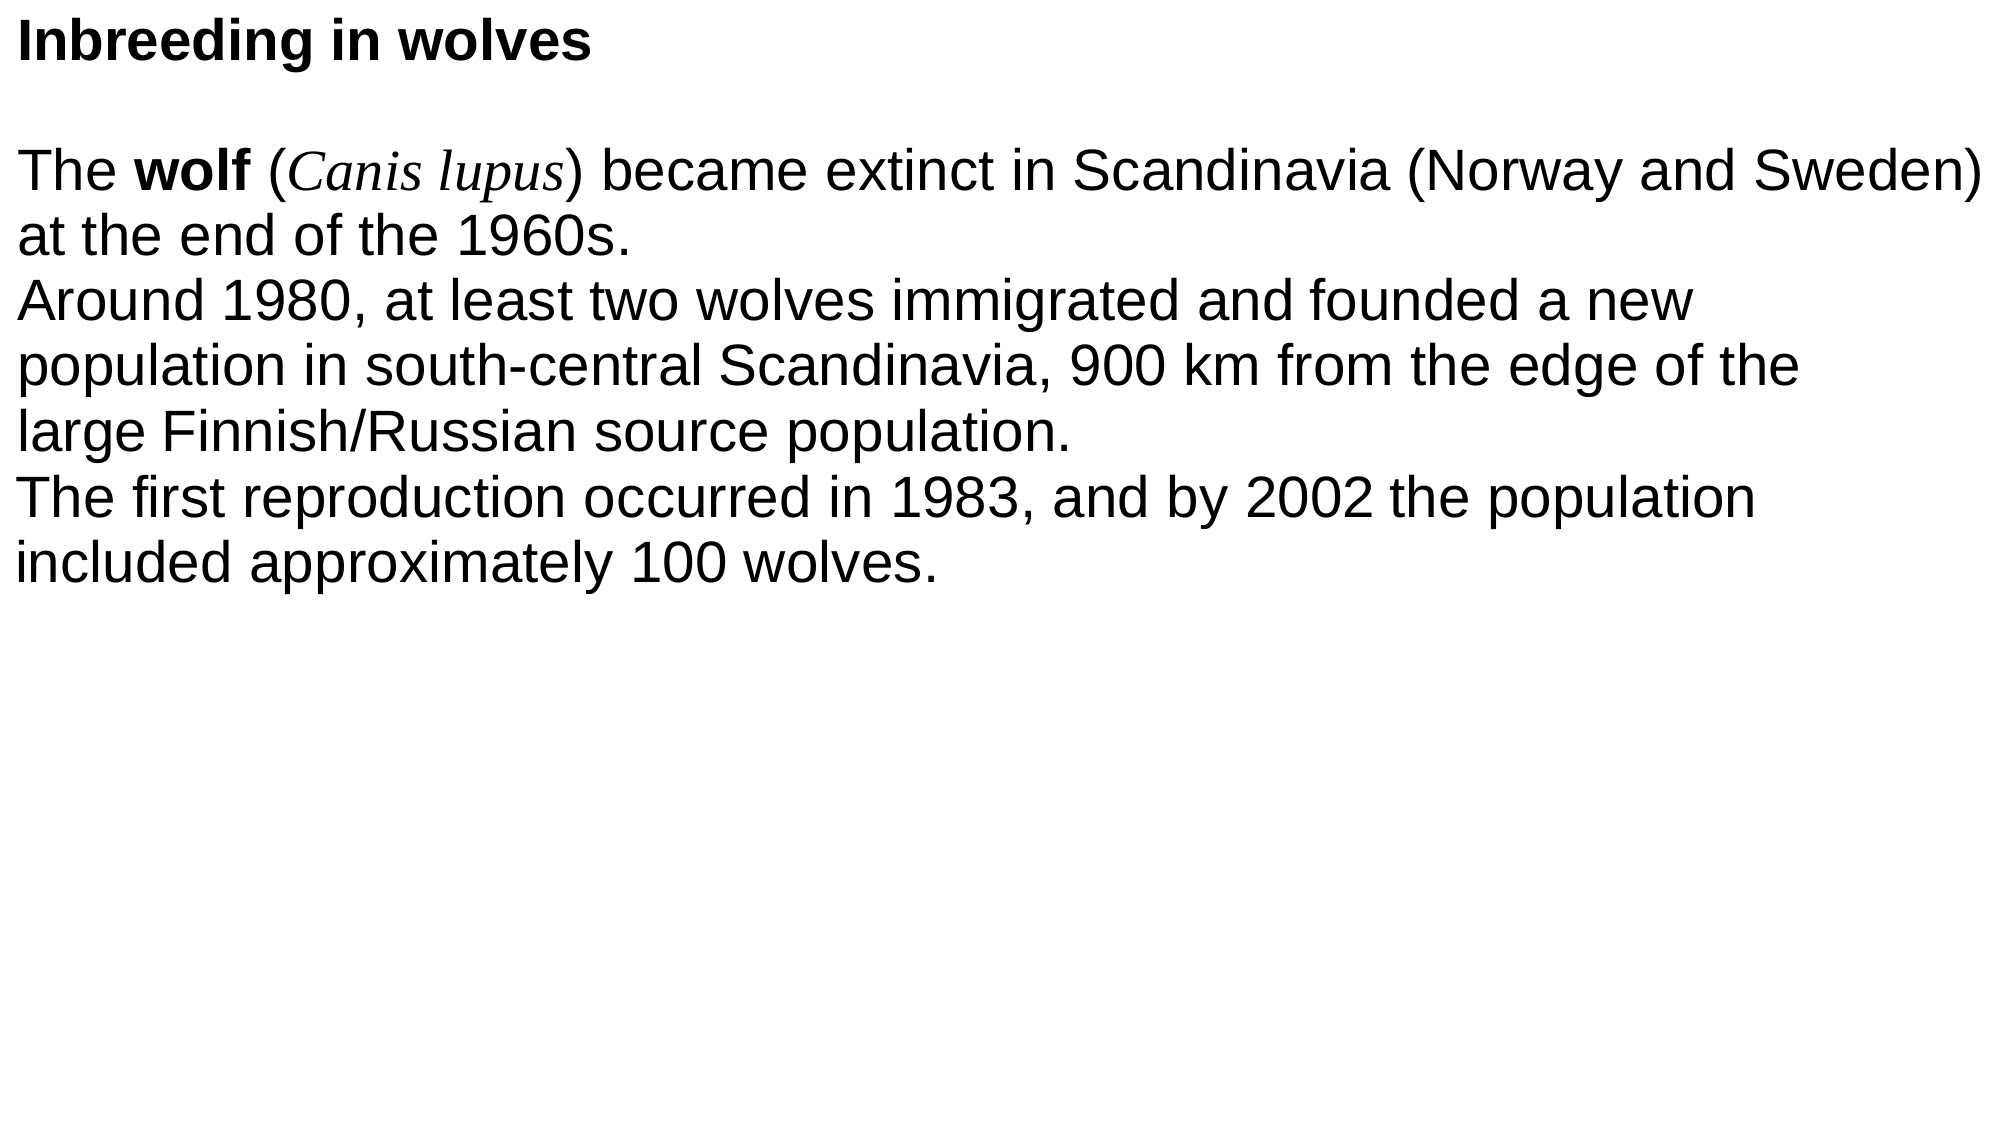

Inbreeding in wolves
The wolf (Canis lupus) became extinct in Scandinavia (Norway and Sweden) at the end of the 1960s.
Around 1980, at least two wolves immigrated and founded a new population in south-central Scandinavia, 900 km from the edge of the large Finnish/Russian source population.
The first reproduction occurred in 1983, and by 2002 the population included approximately 100 wolves.